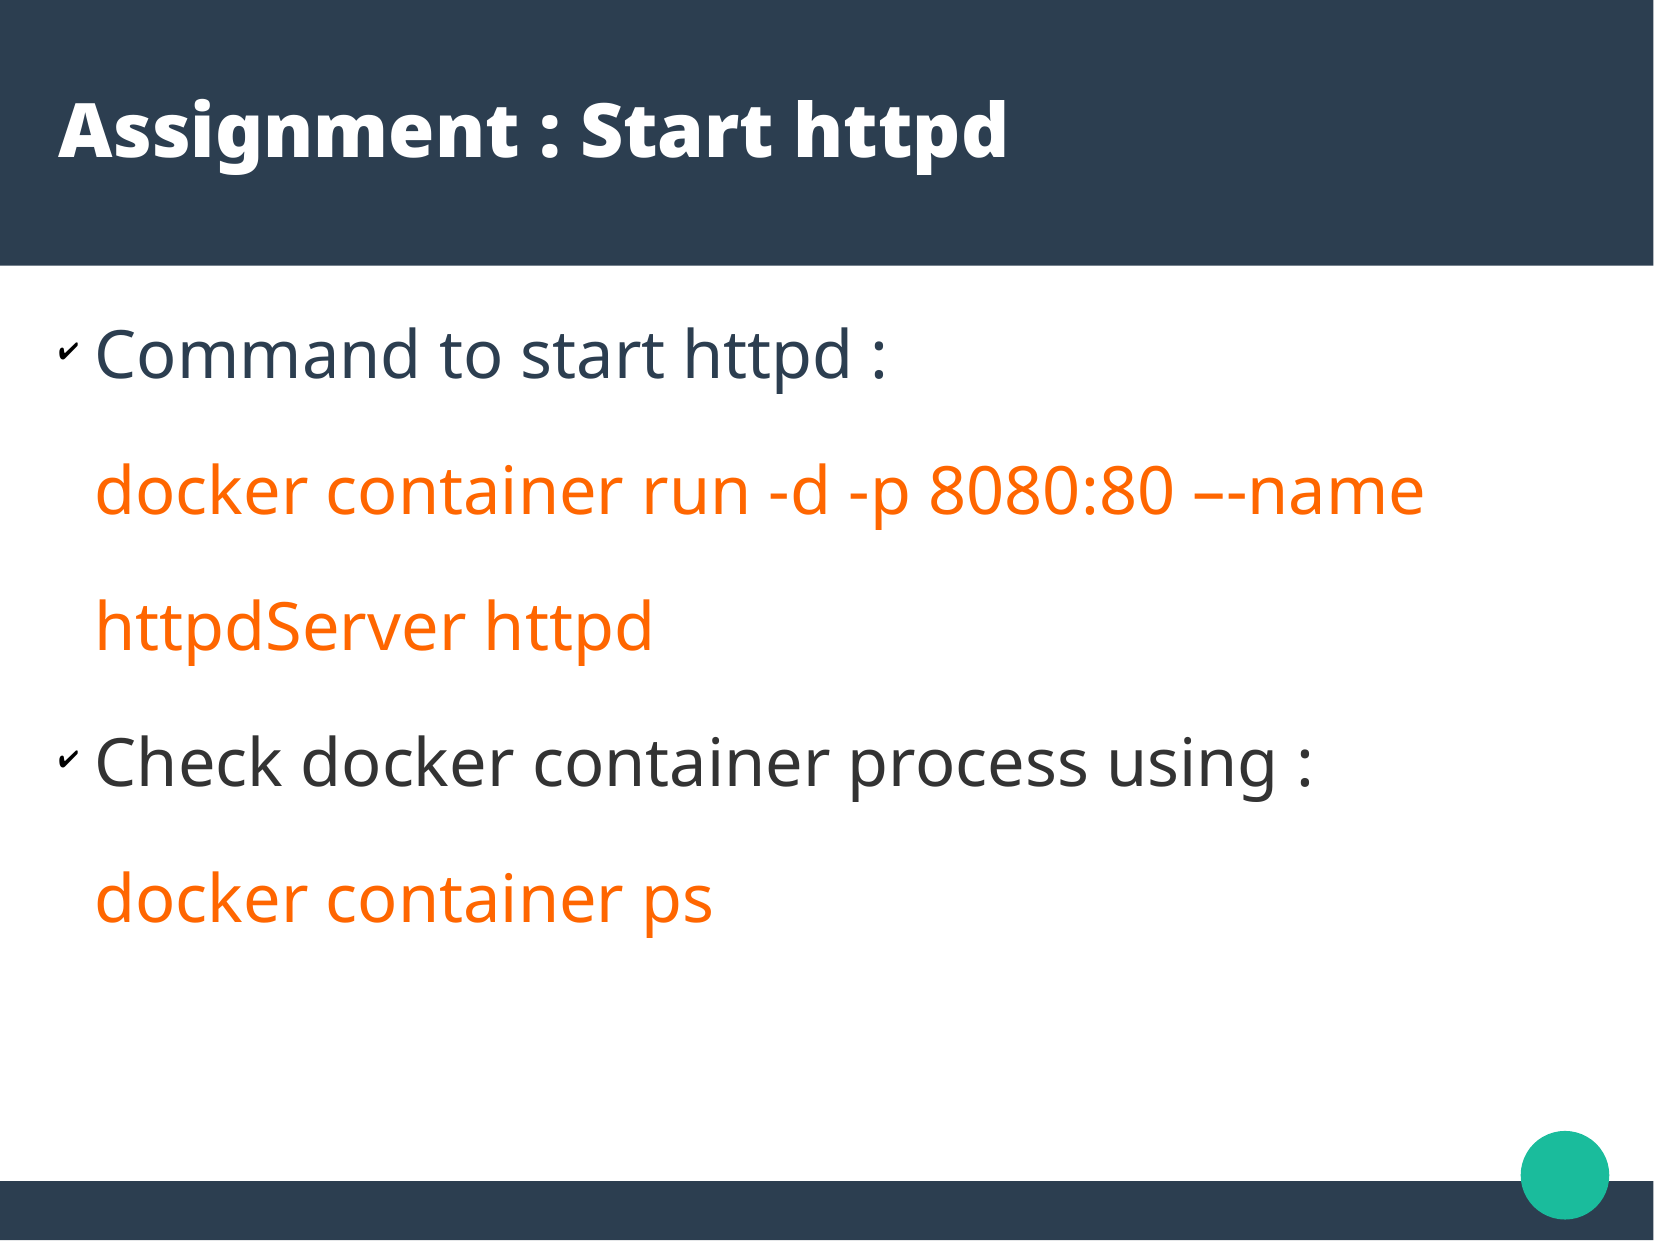

# Assignment : Start httpd
Command to start httpd :
docker container run -d -p 8080:80 –-name httpdServer httpd
Check docker container process using :
docker container ps